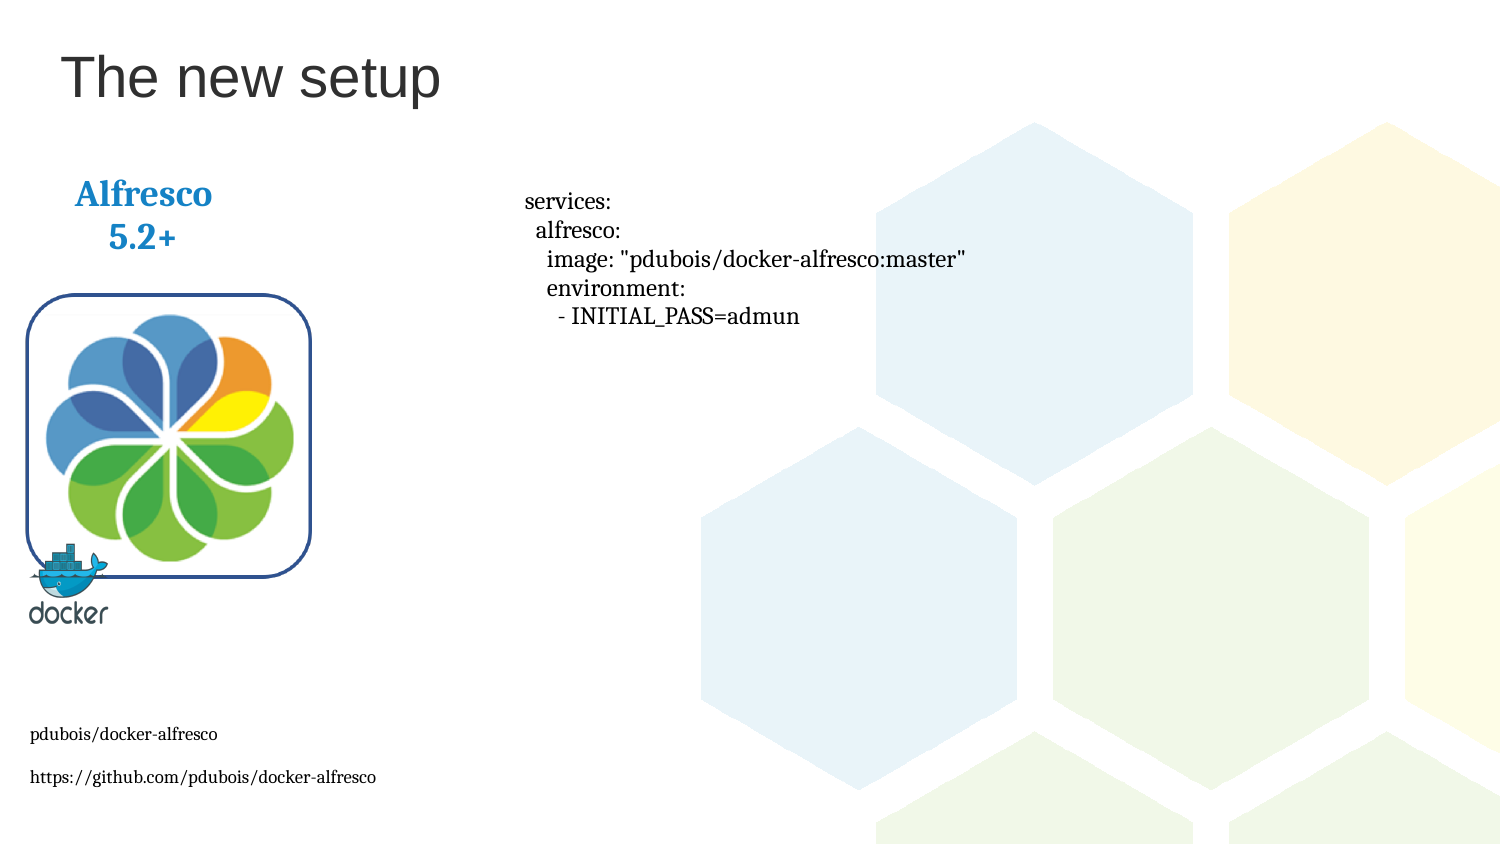

# The new setup
Alfresco
5.2+
services:
 alfresco:
 image: "pdubois/docker-alfresco:master"
 environment:
 - INITIAL_PASS=admun
pdubois/docker-alfresco
https://github.com/pdubois/docker-alfresco